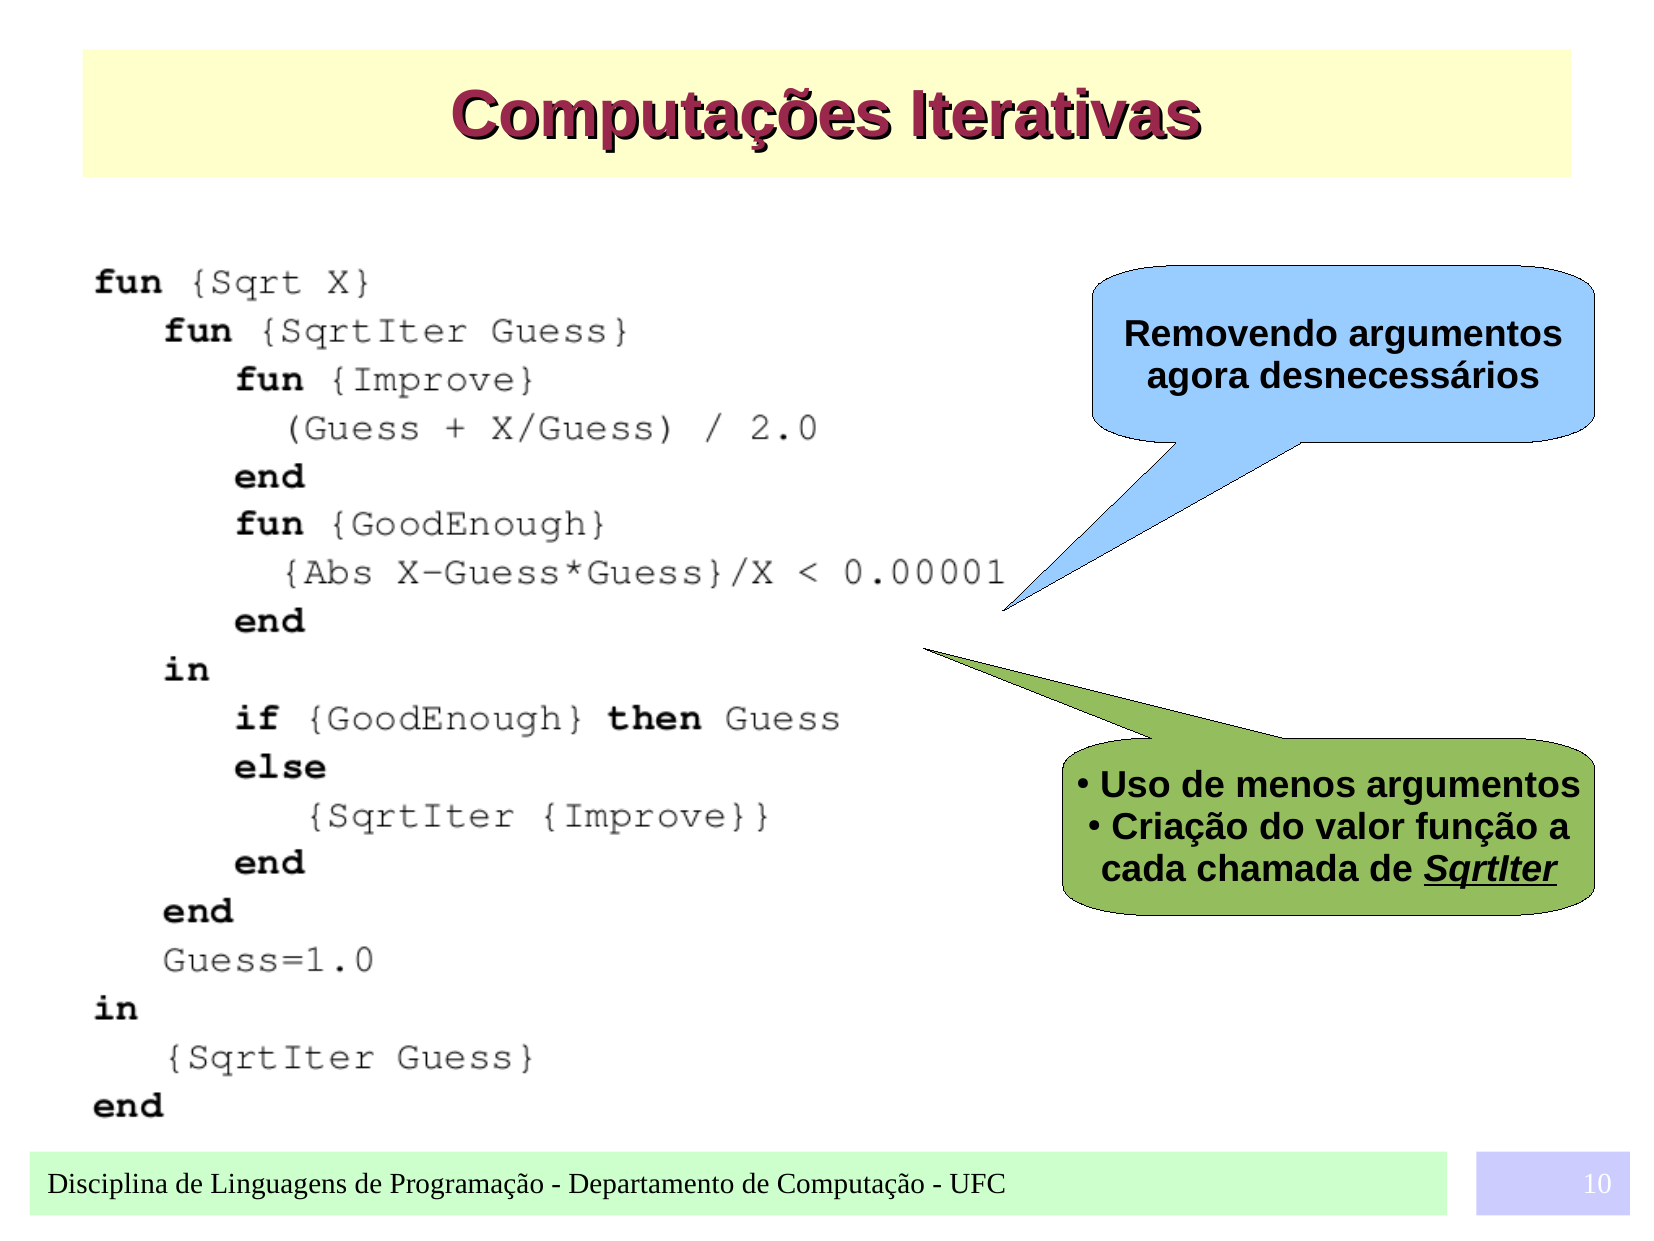

# Computações Iterativas
Removendo argumentos
agora desnecessários
 Uso de menos argumentos
 Criação do valor função a
cada chamada de SqrtIter
Disciplina de Linguagens de Programação - Departamento de Computação - UFC
10